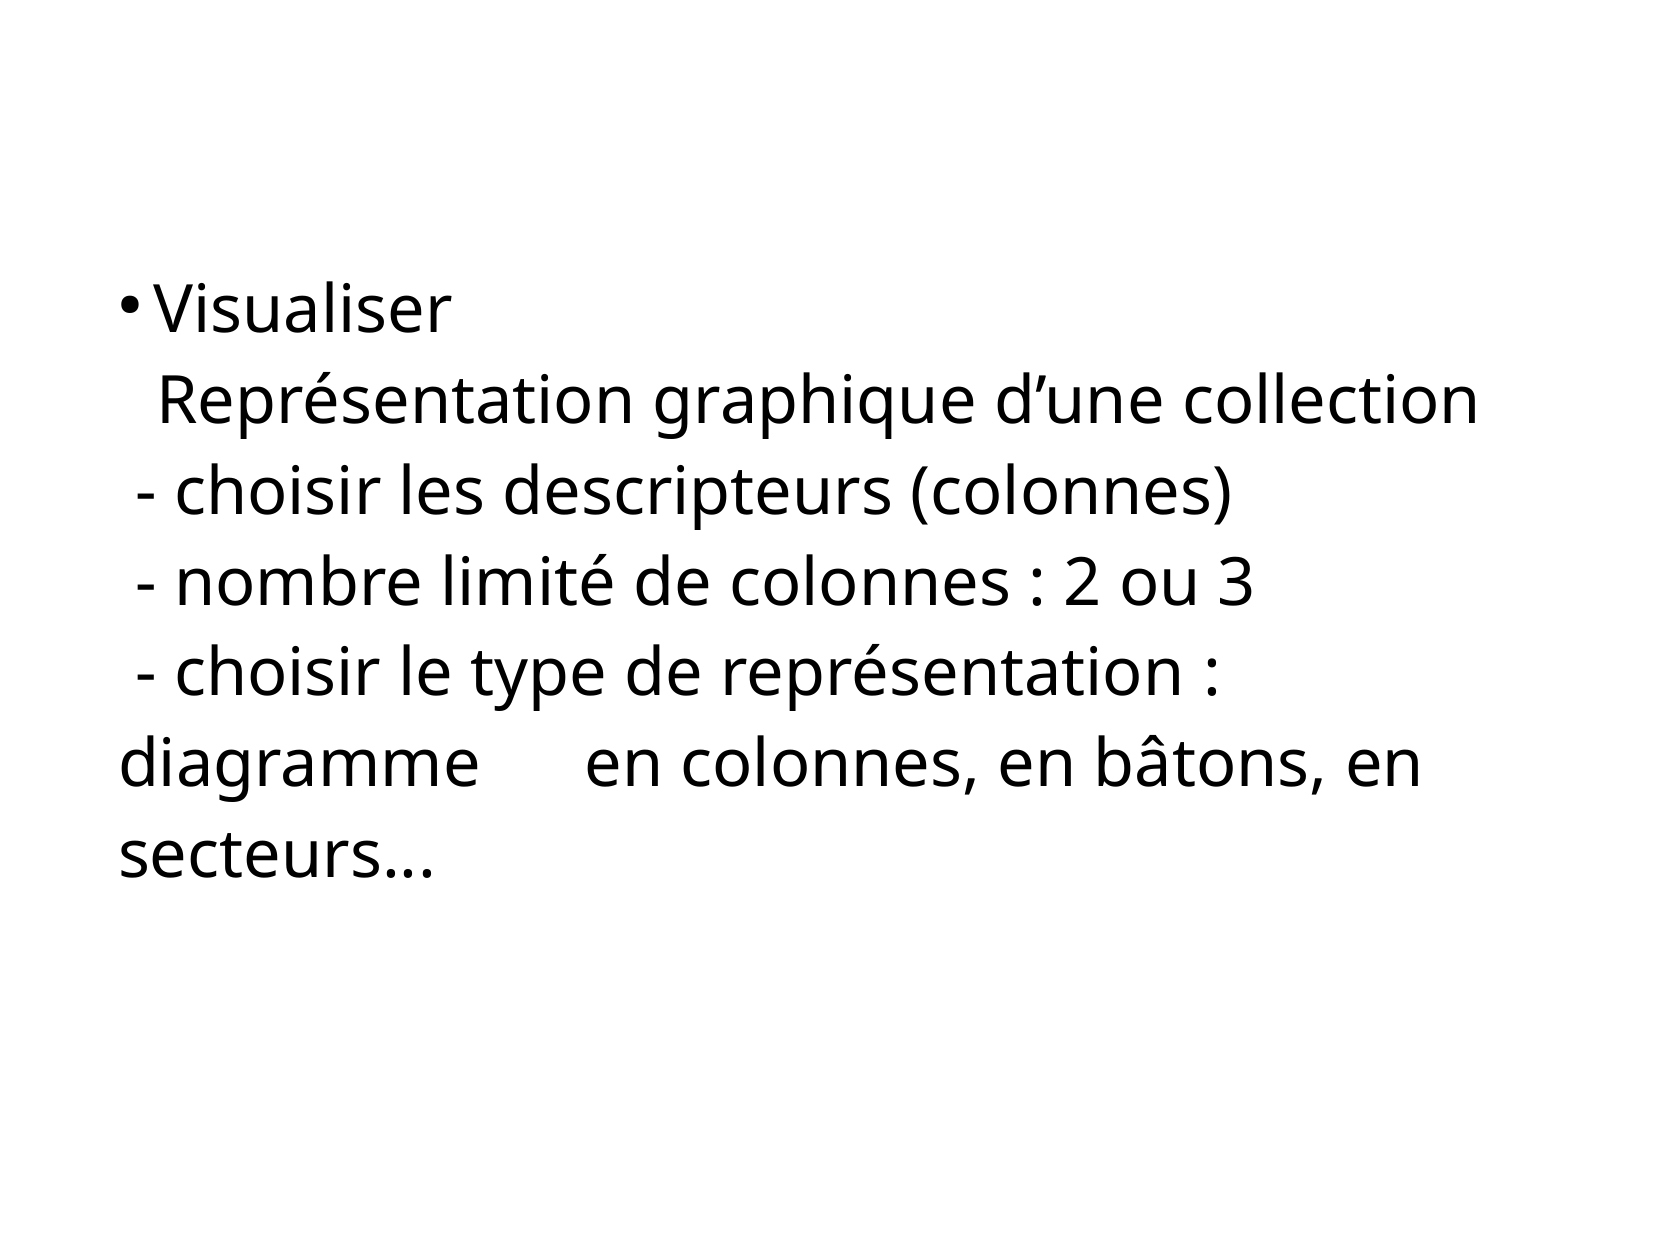

# Visualiser
	Représentation graphique d’une collection
 - choisir les descripteurs (colonnes)
 - nombre limité de colonnes : 2 ou 3
 - choisir le type de représentation : diagramme en colonnes, en bâtons, en secteurs...